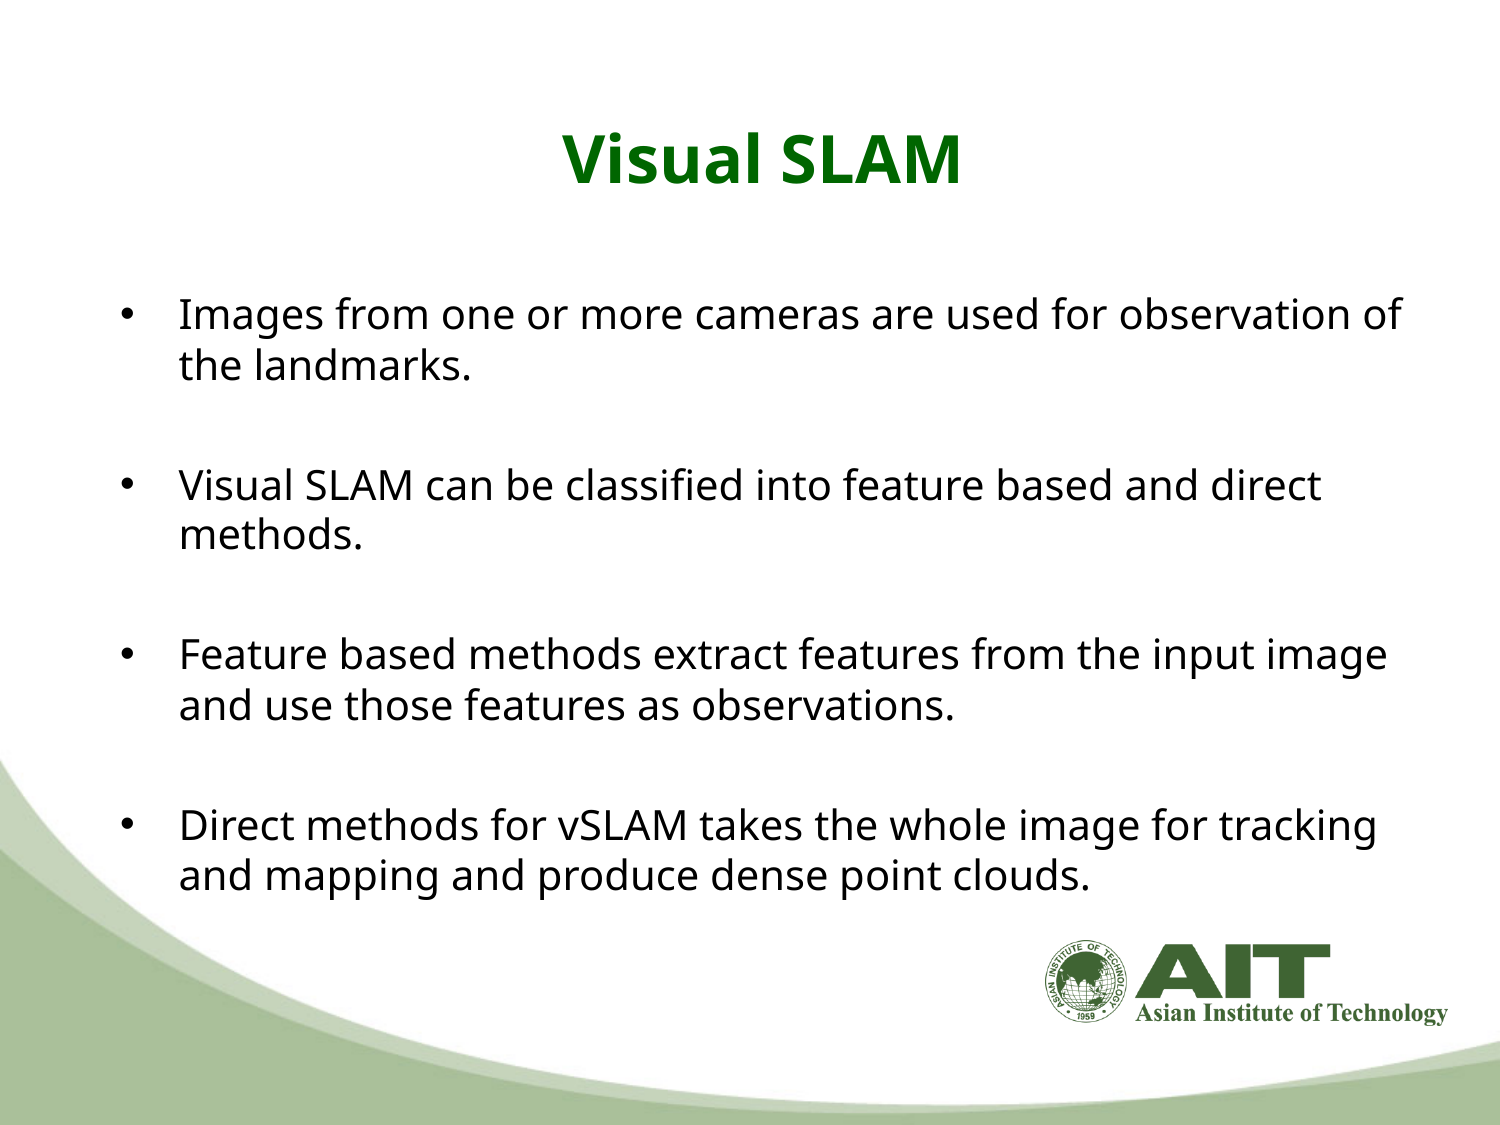

# Visual SLAM
Images from one or more cameras are used for observation of the landmarks.
Visual SLAM can be classified into feature based and direct methods.
Feature based methods extract features from the input image and use those features as observations.
Direct methods for vSLAM takes the whole image for tracking and mapping and produce dense point clouds.